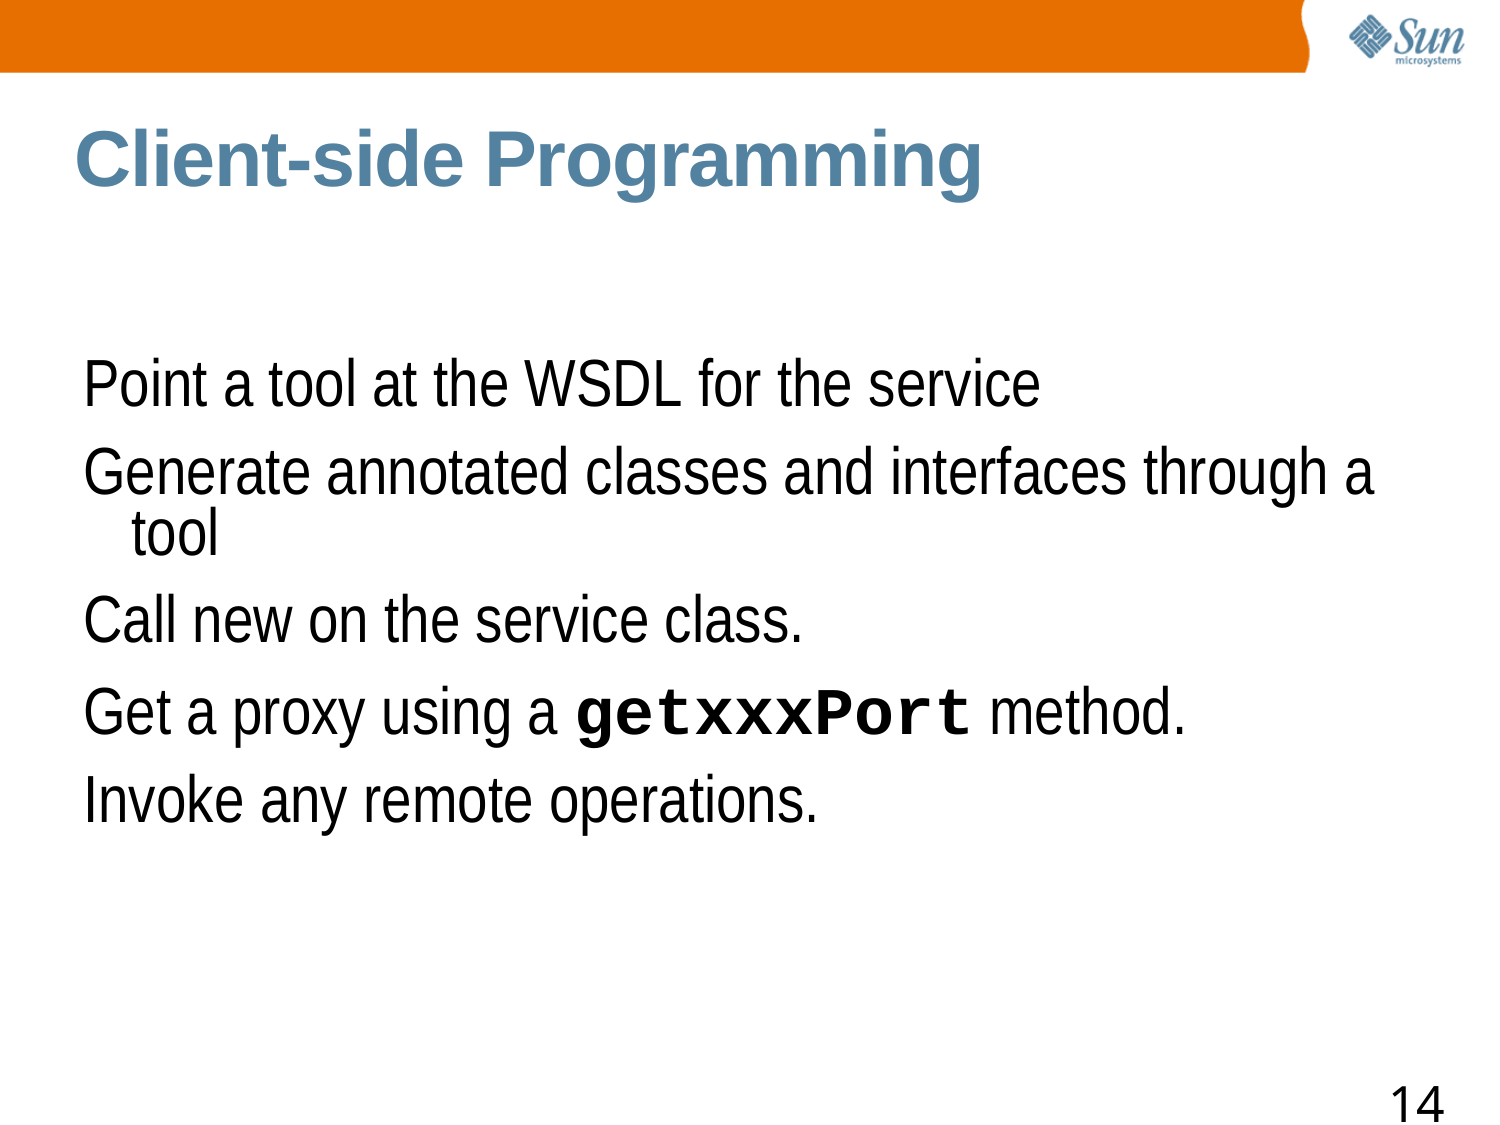

# Client-side Programming
Point a tool at the WSDL for the service
Generate annotated classes and interfaces through a tool
Call new on the service class.
Get a proxy using a getxxxPort method.
Invoke any remote operations.